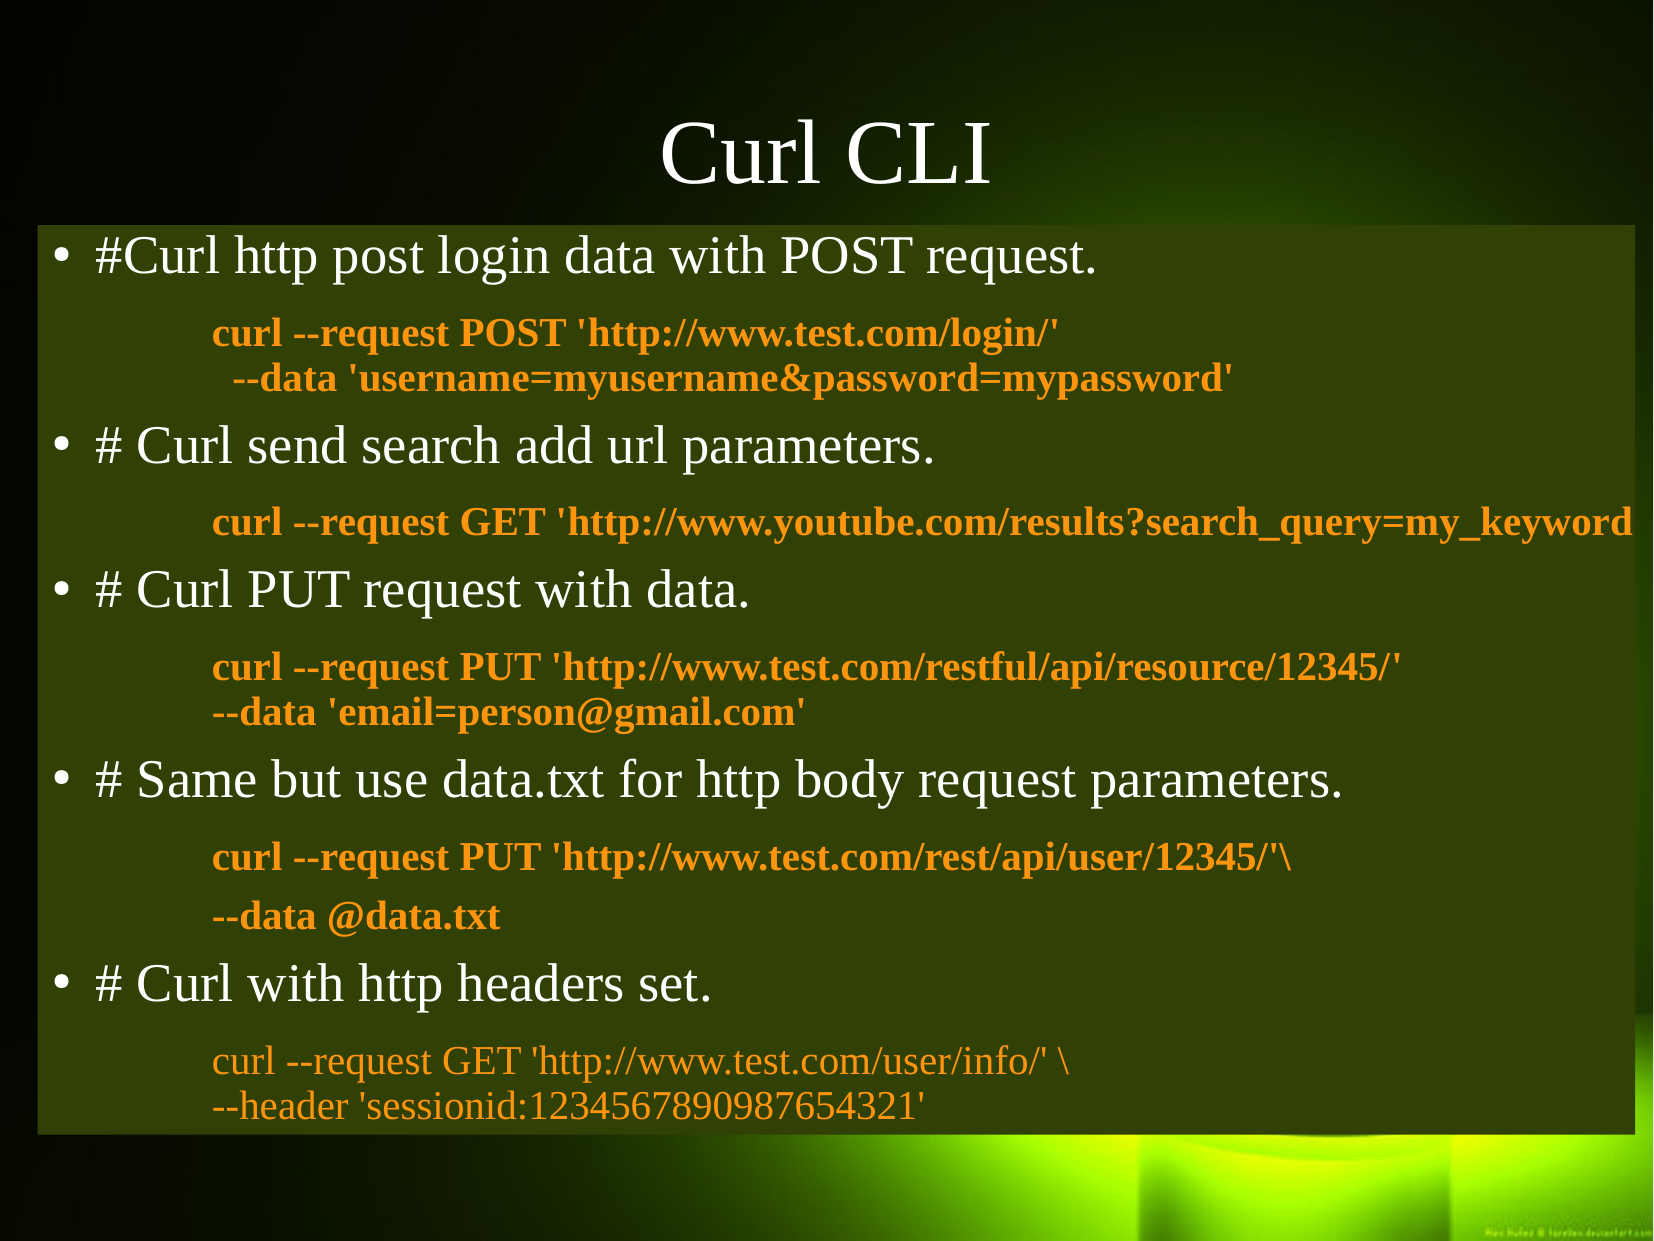

# Curl CLI
#Curl http post login data with POST request.
curl --request POST 'http://www.test.com/login/'
 --data 'username=myusername&password=mypassword'
# Curl send search add url parameters.
curl --request GET 'http://www.youtube.com/results?search_query=my_keyword
# Curl PUT request with data.
curl --request PUT 'http://www.test.com/restful/api/resource/12345/'
--data 'email=person@gmail.com'
# Same but use data.txt for http body request parameters.
curl --request PUT 'http://www.test.com/rest/api/user/12345/'\
--data @data.txt
# Curl with http headers set.
curl --request GET 'http://www.test.com/user/info/' \
--header 'sessionid:1234567890987654321'